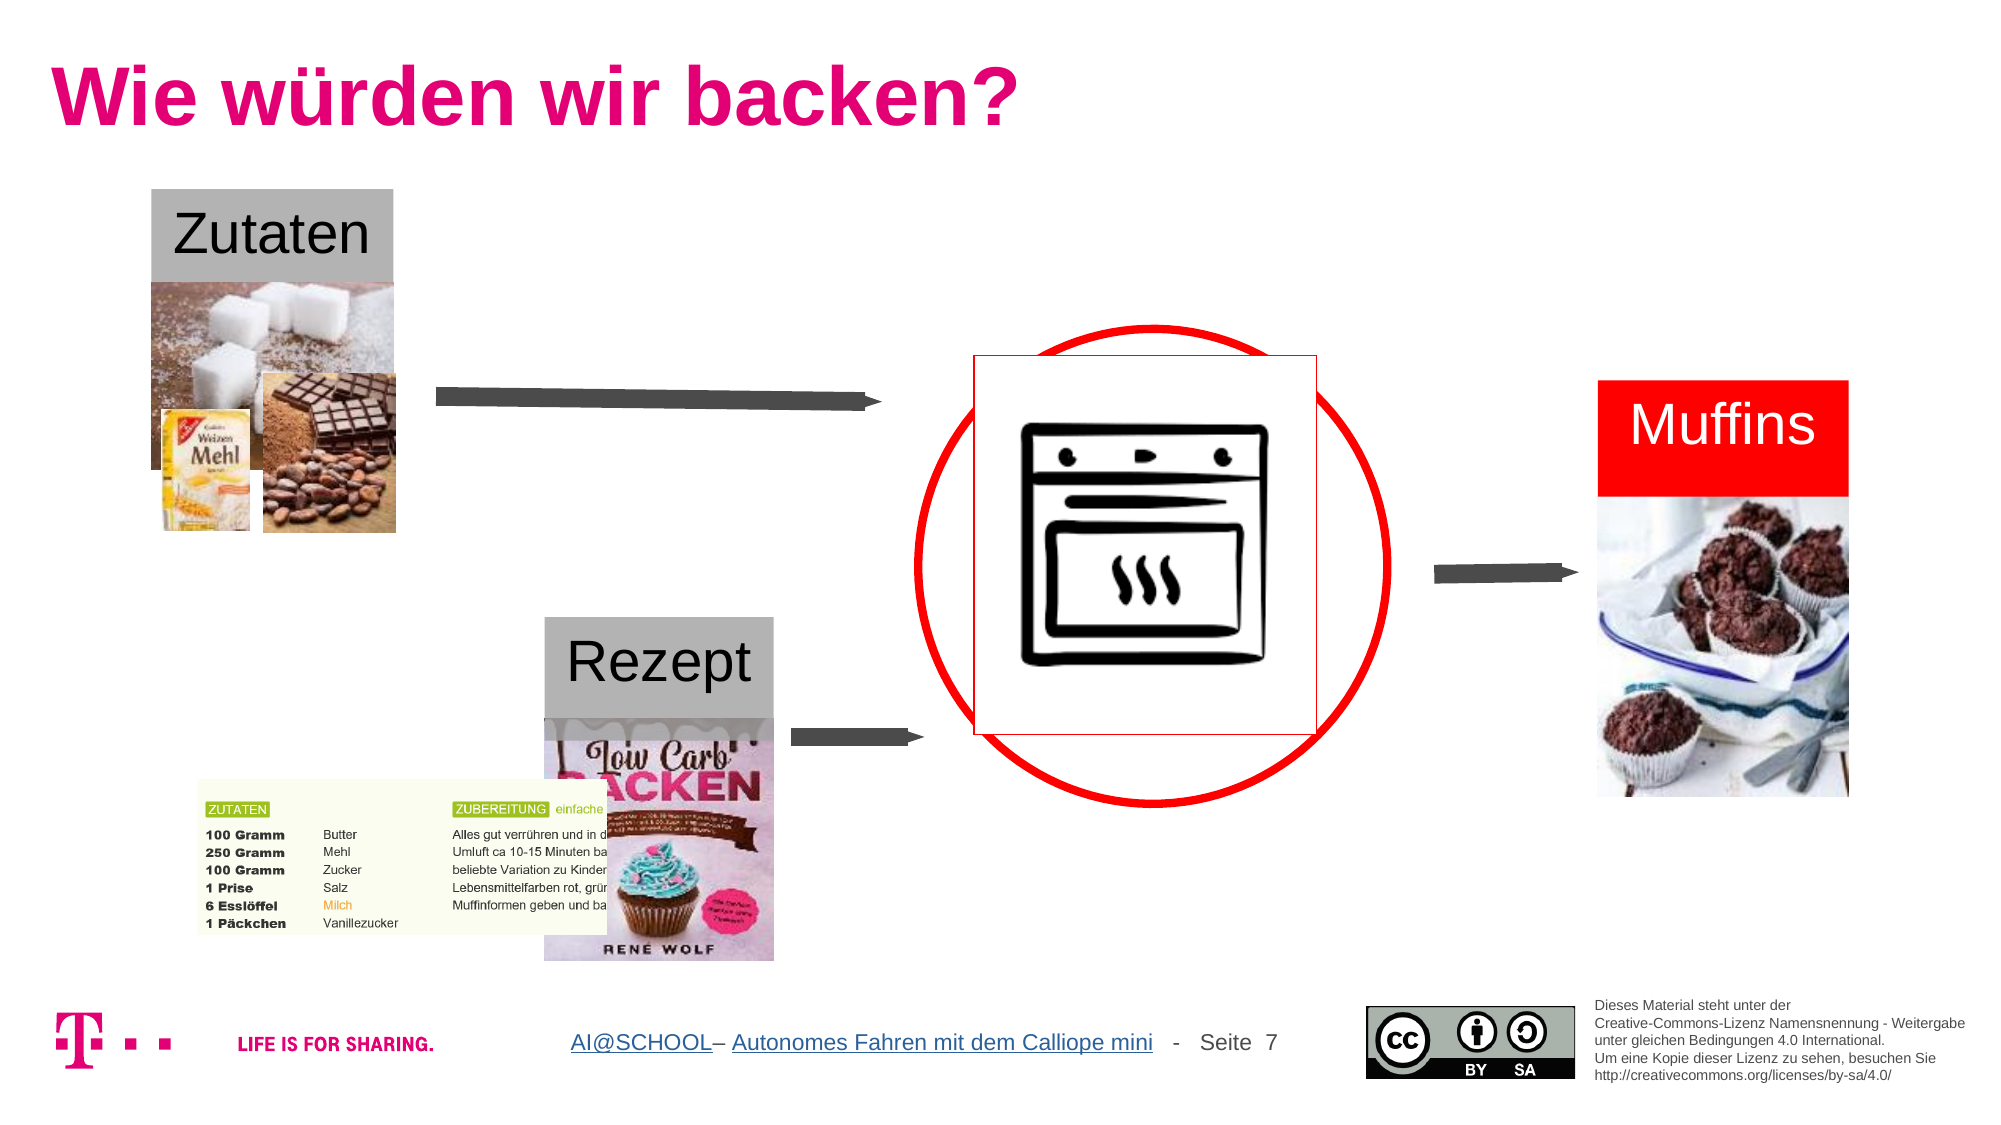

Wie würden wir backen?
Zutaten
Muffins
Rezept